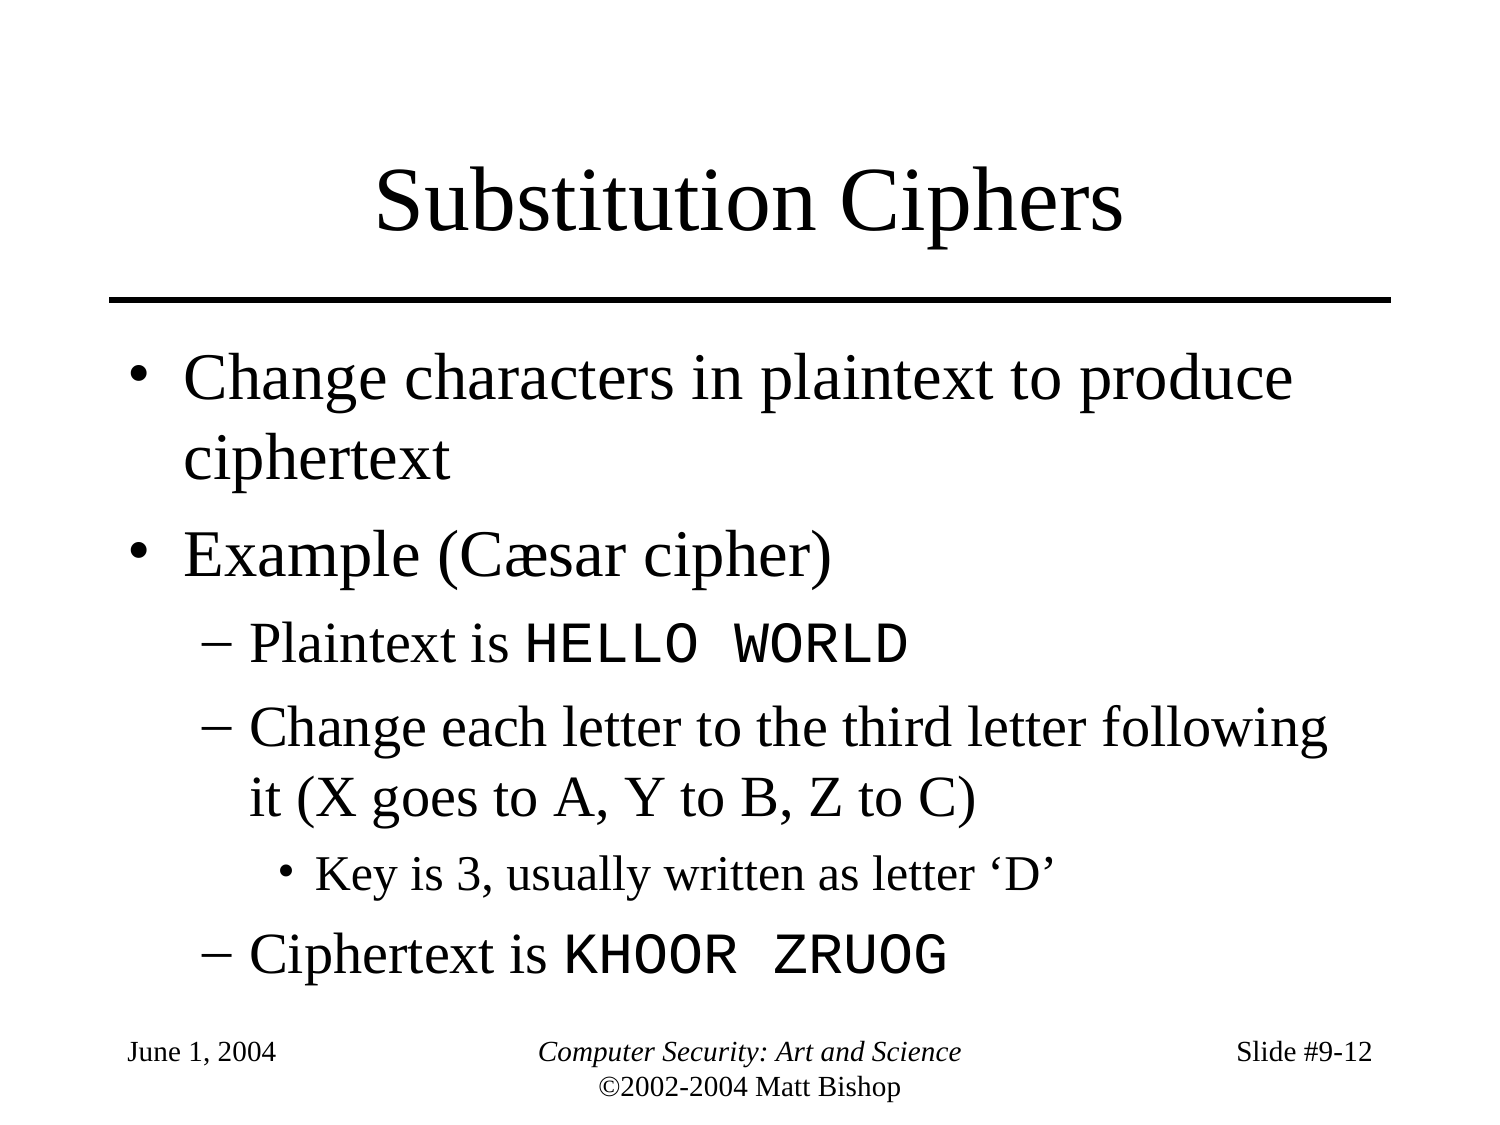

# Substitution Ciphers
Change characters in plaintext to produce ciphertext
Example (Cæsar cipher)
Plaintext is HELLO WORLD
Change each letter to the third letter following it (X goes to A, Y to B, Z to C)
Key is 3, usually written as letter ‘D’
Ciphertext is KHOOR ZRUOG
June 1, 2004
Computer Security: Art and Science
12